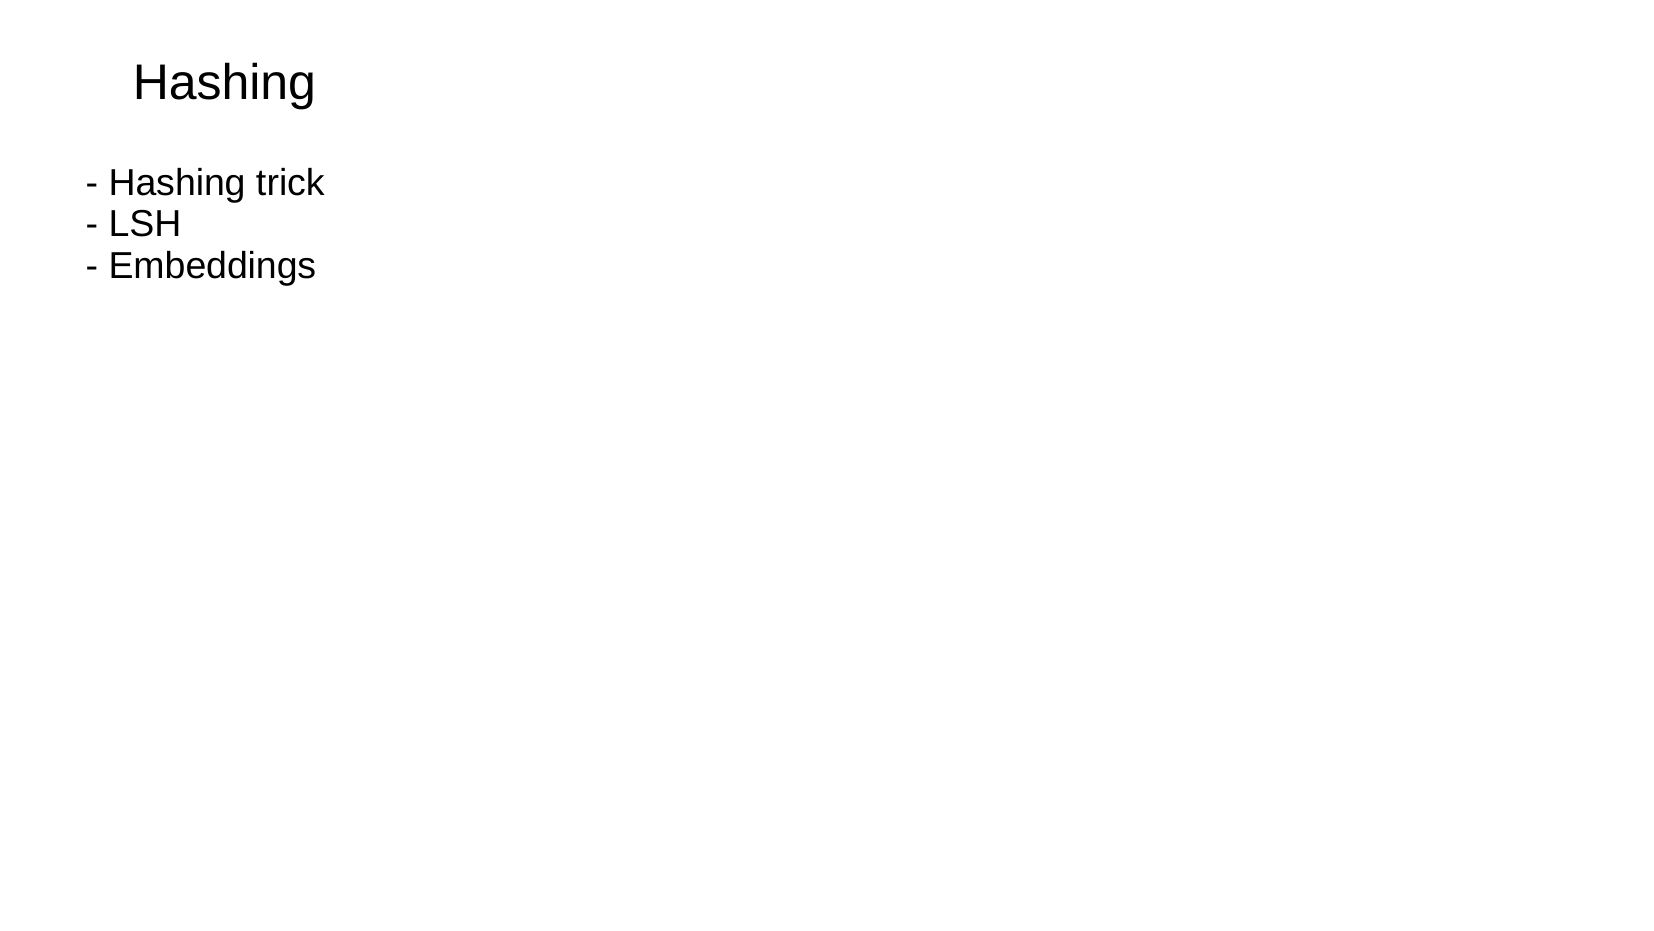

Hashing
- Hashing trick
- LSH
- Embeddings